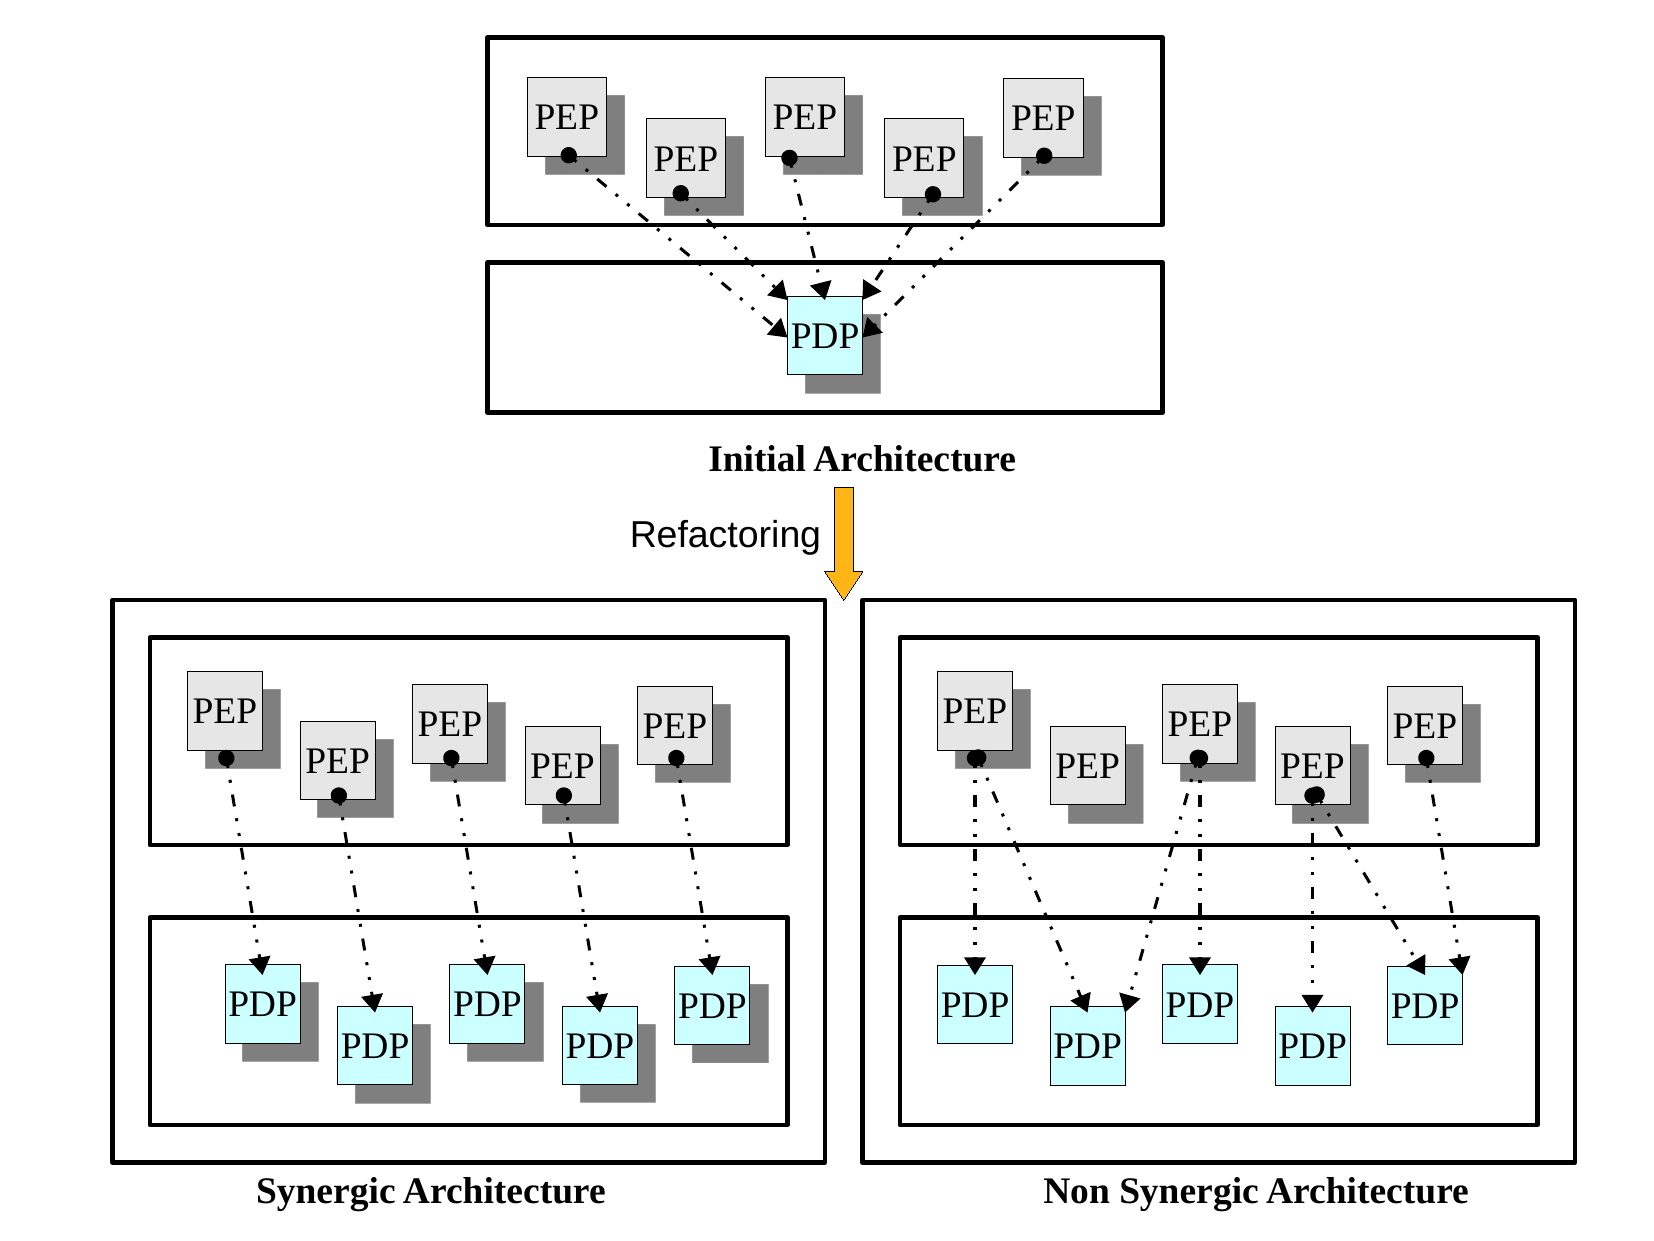

PEP
PEP
PEP
PEP
PEP
PDP
Initial Architecture
Refactoring
PEP
PEP
PEP
PEP
PEP
PEP
PEP
PEP
PEP
PEP
PDP
PDP
PDP
PDP
PDP
PDP
PDP
PDP
PDP
PDP
Synergic Architecture
Non Synergic Architecture